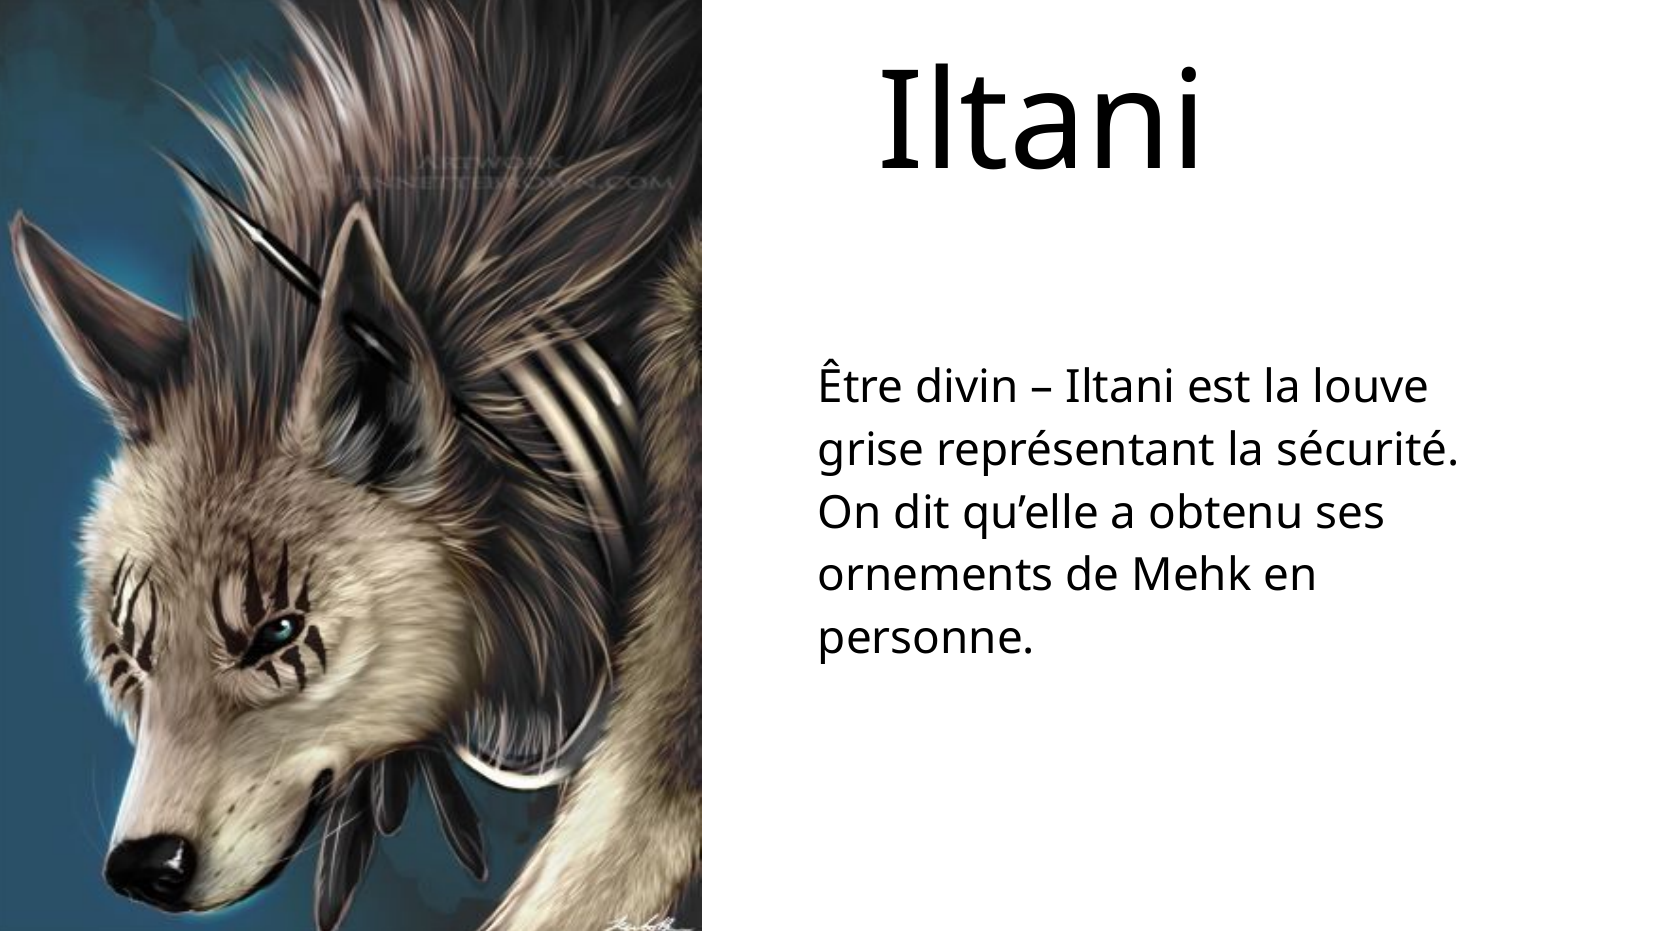

# Iltani
Être divin – Iltani est la louve grise représentant la sécurité. On dit qu’elle a obtenu ses ornements de Mehk en personne.